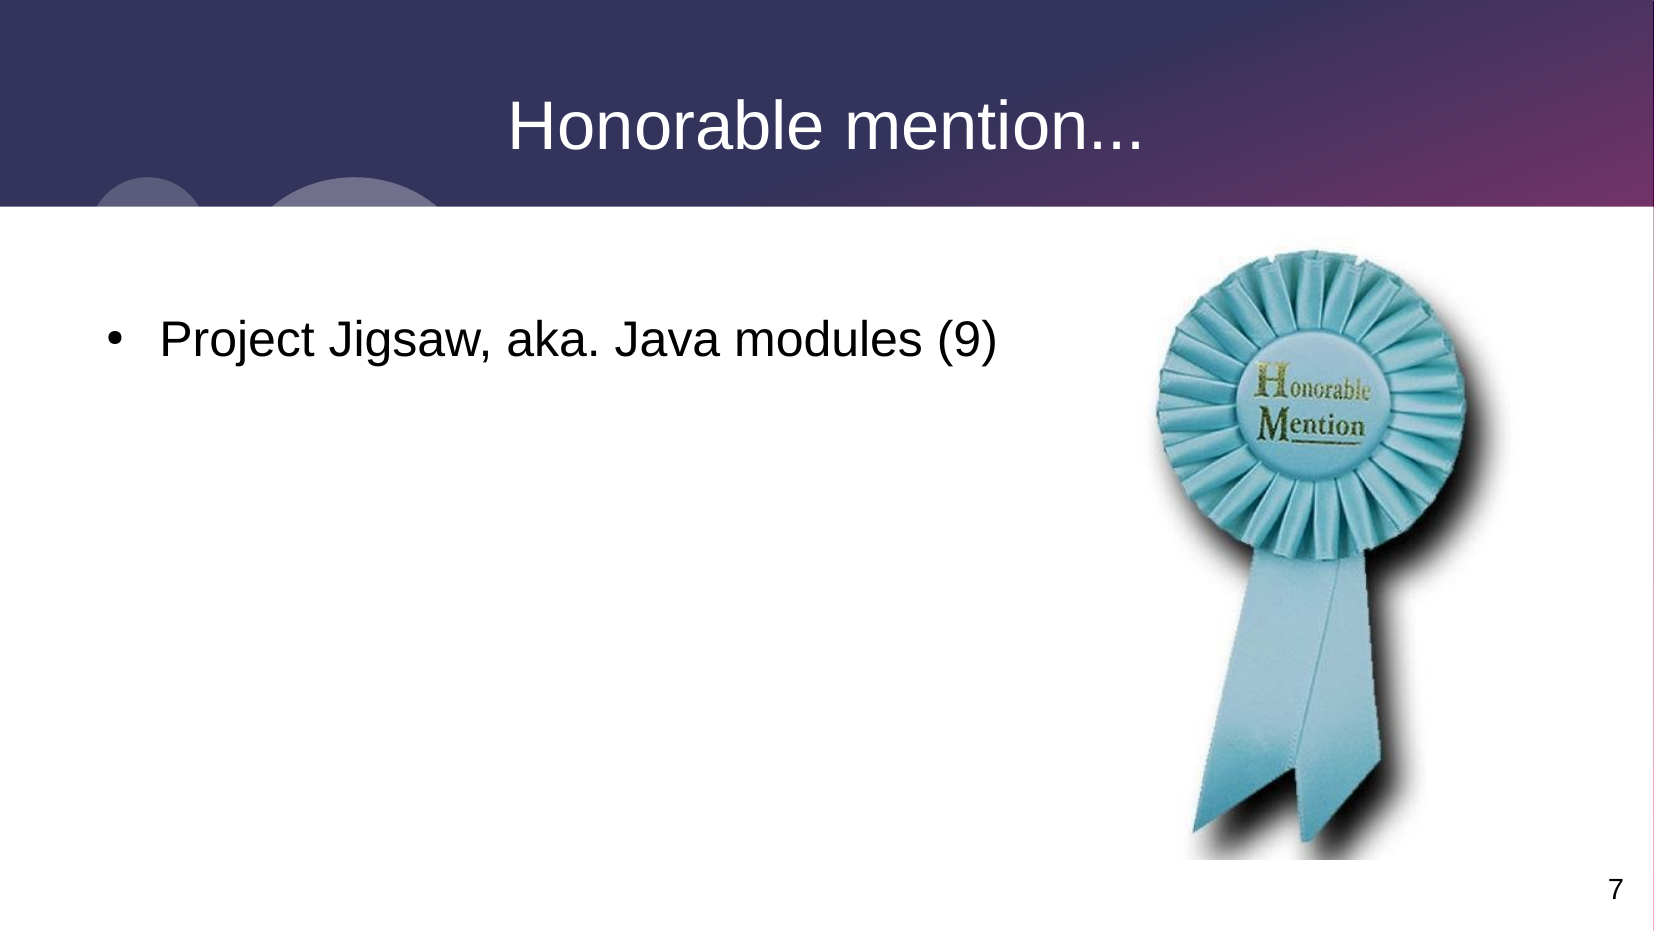

# Honorable mention...
Project Jigsaw, aka. Java modules (9)